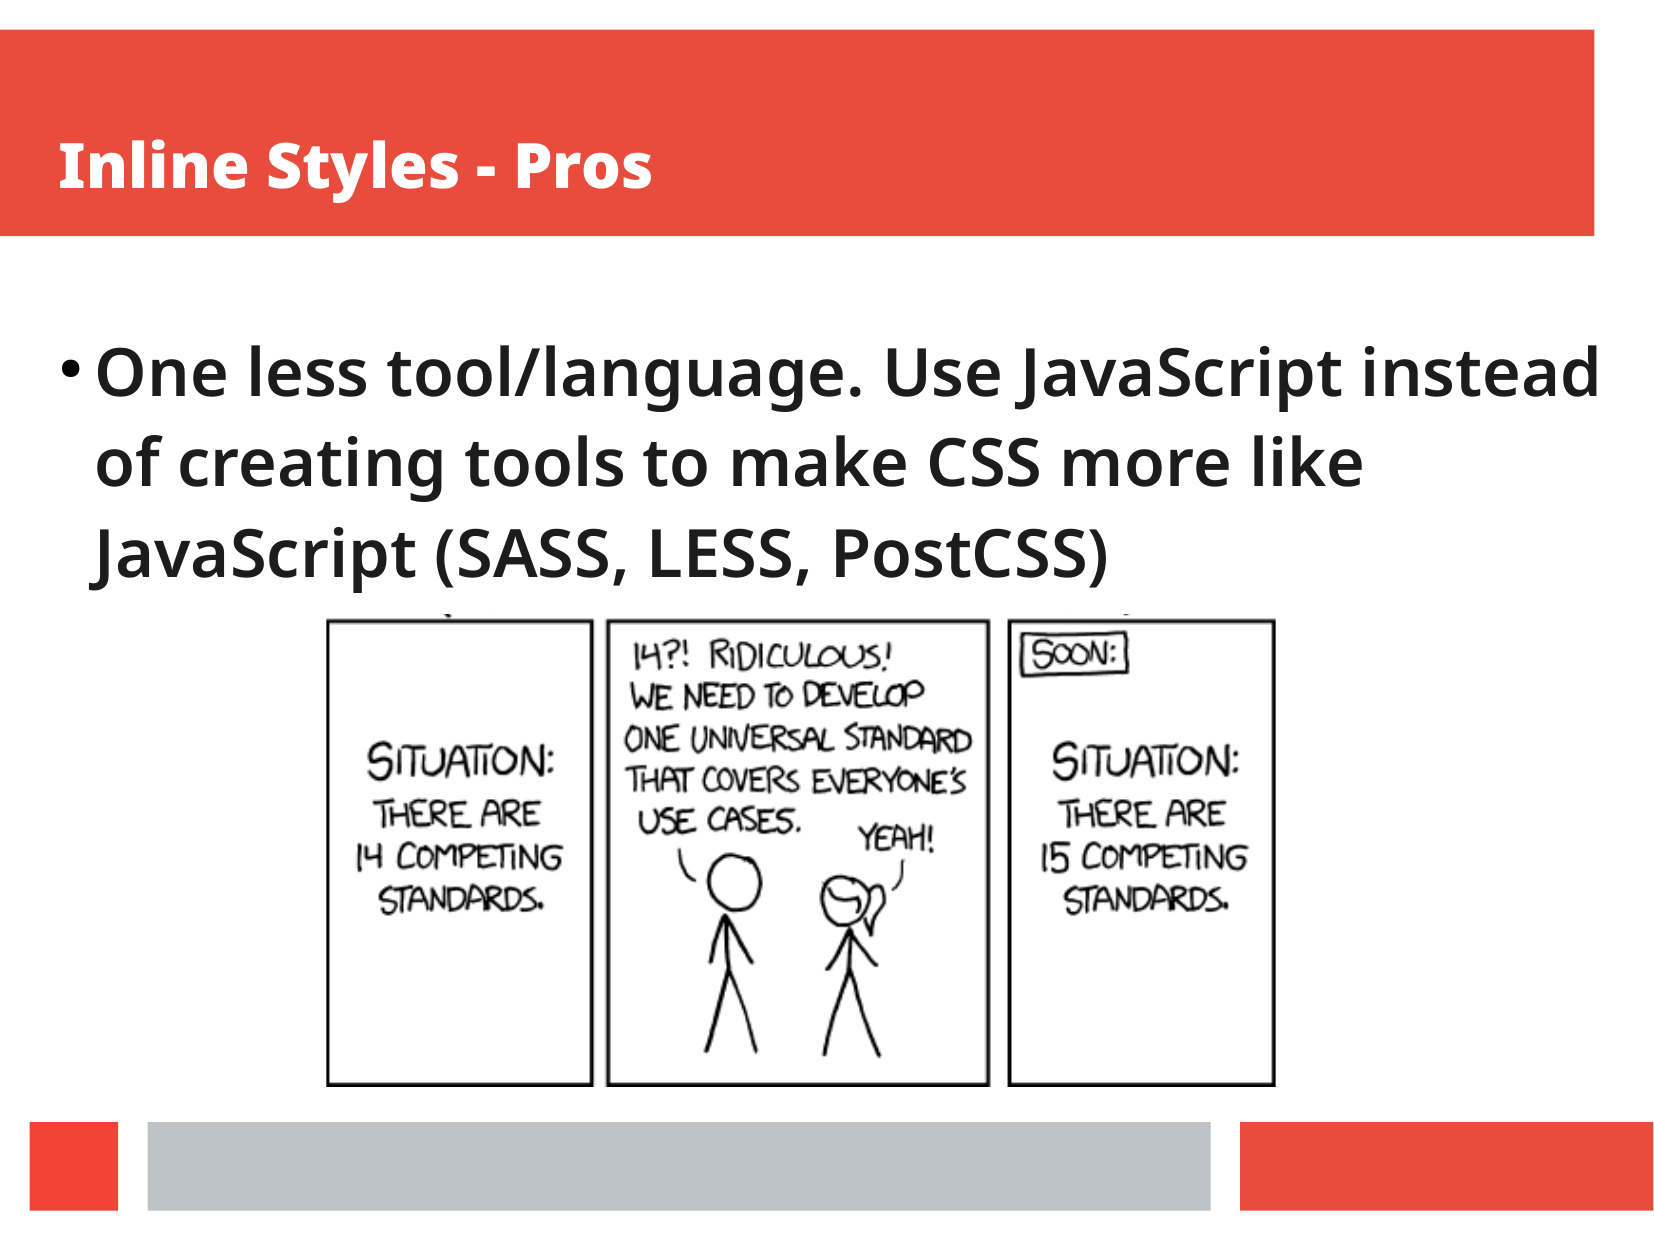

# Inline Styles - Pros
One less tool/language. Use JavaScript instead of creating tools to make CSS more like JavaScript (SASS, LESS, PostCSS)